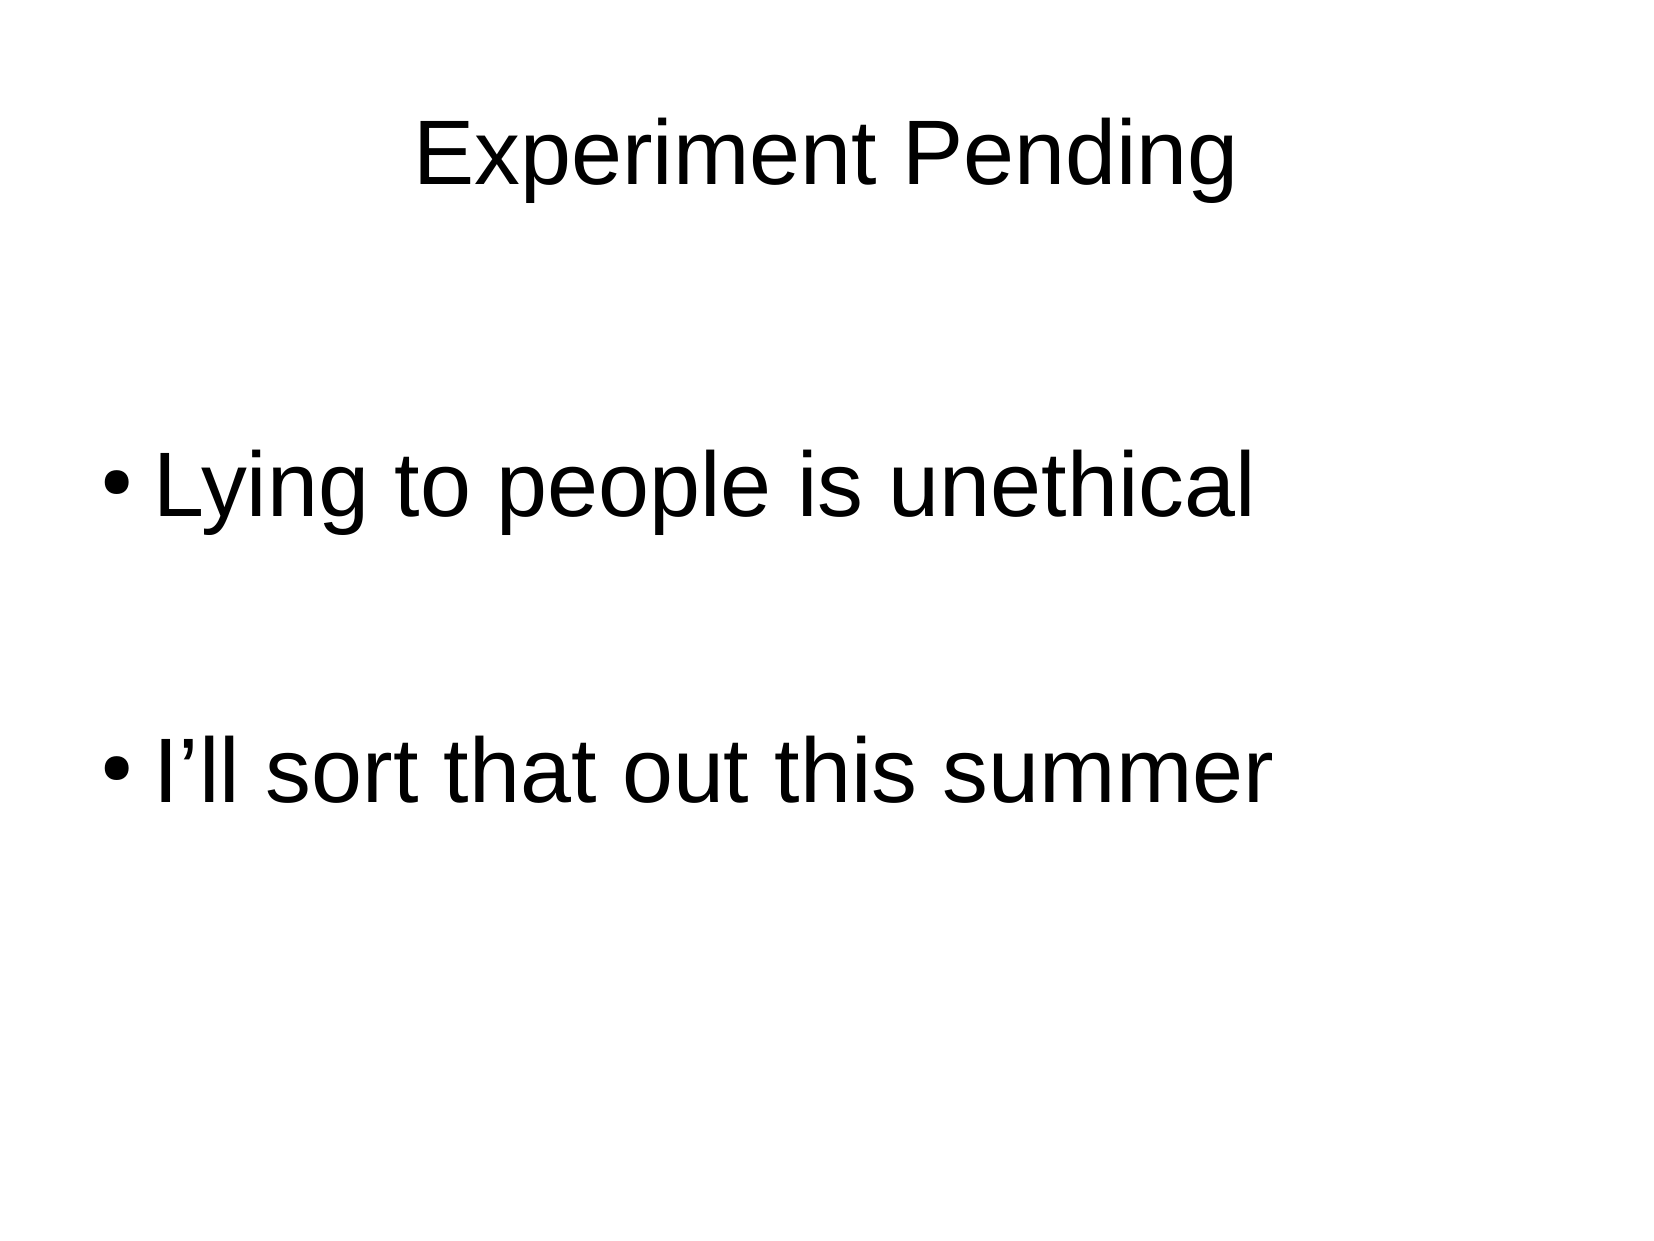

# Experiment Pending
Lying to people is unethical
I’ll sort that out this summer